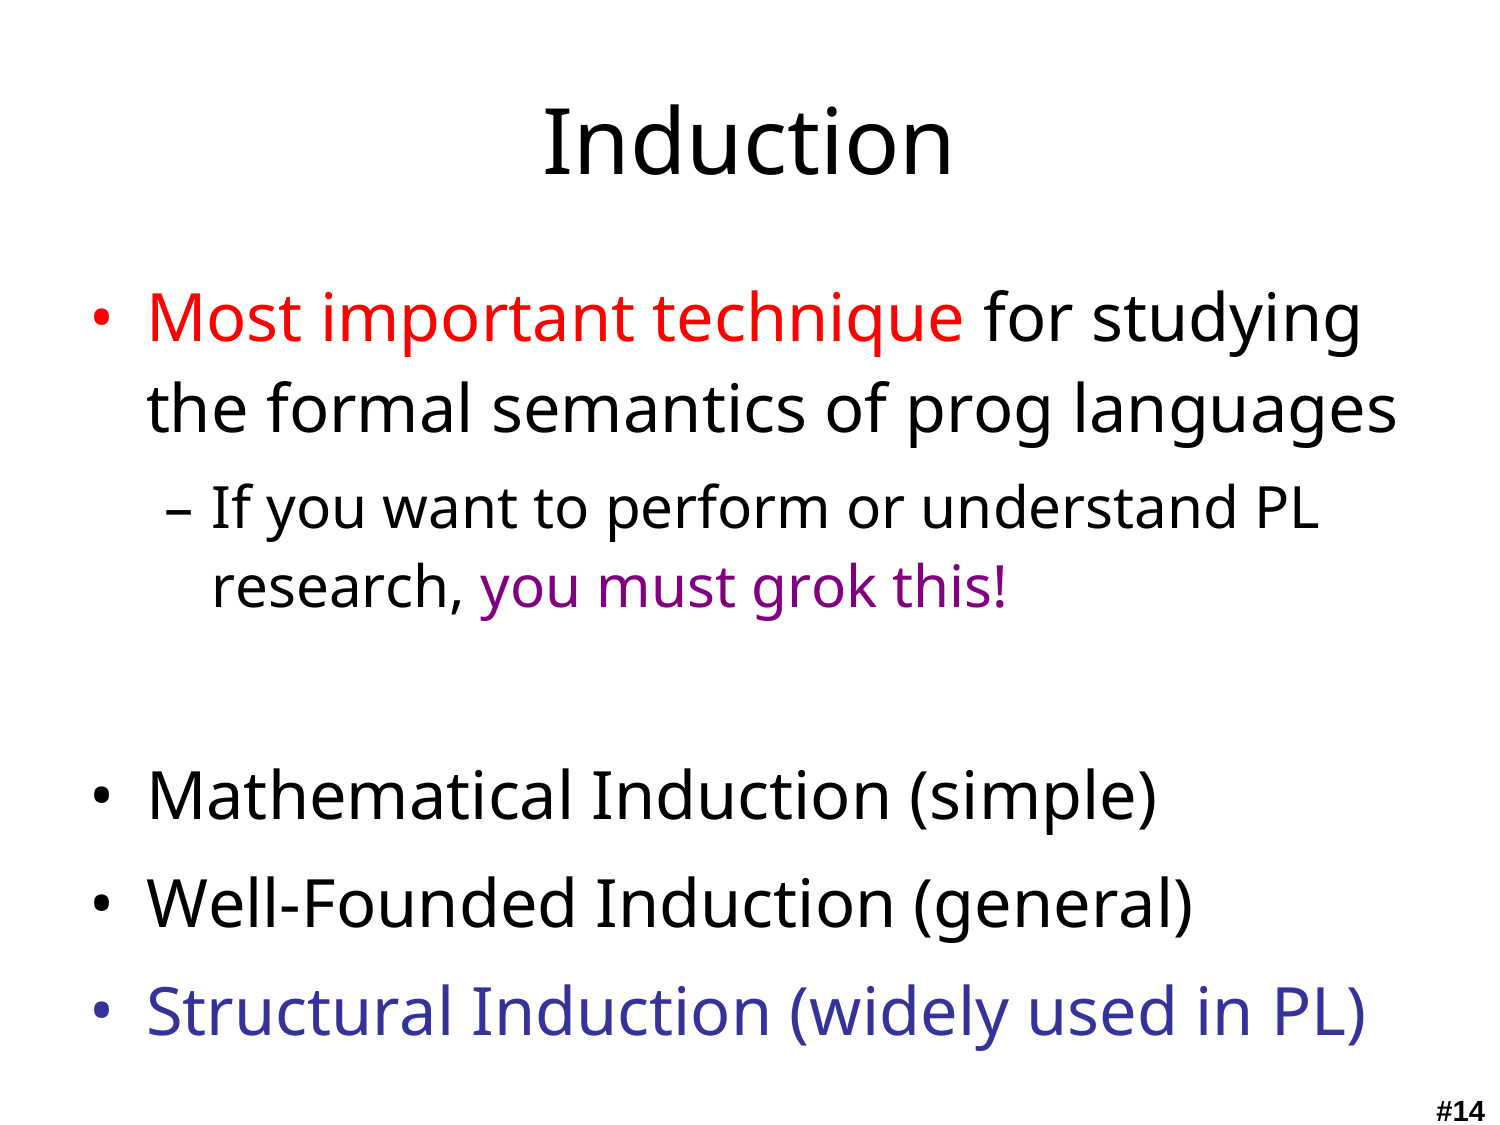

# Induction
Most important technique for studying the formal semantics of prog languages
If you want to perform or understand PL research, you must grok this!
Mathematical Induction (simple)
Well-Founded Induction (general)
Structural Induction (widely used in PL)
14